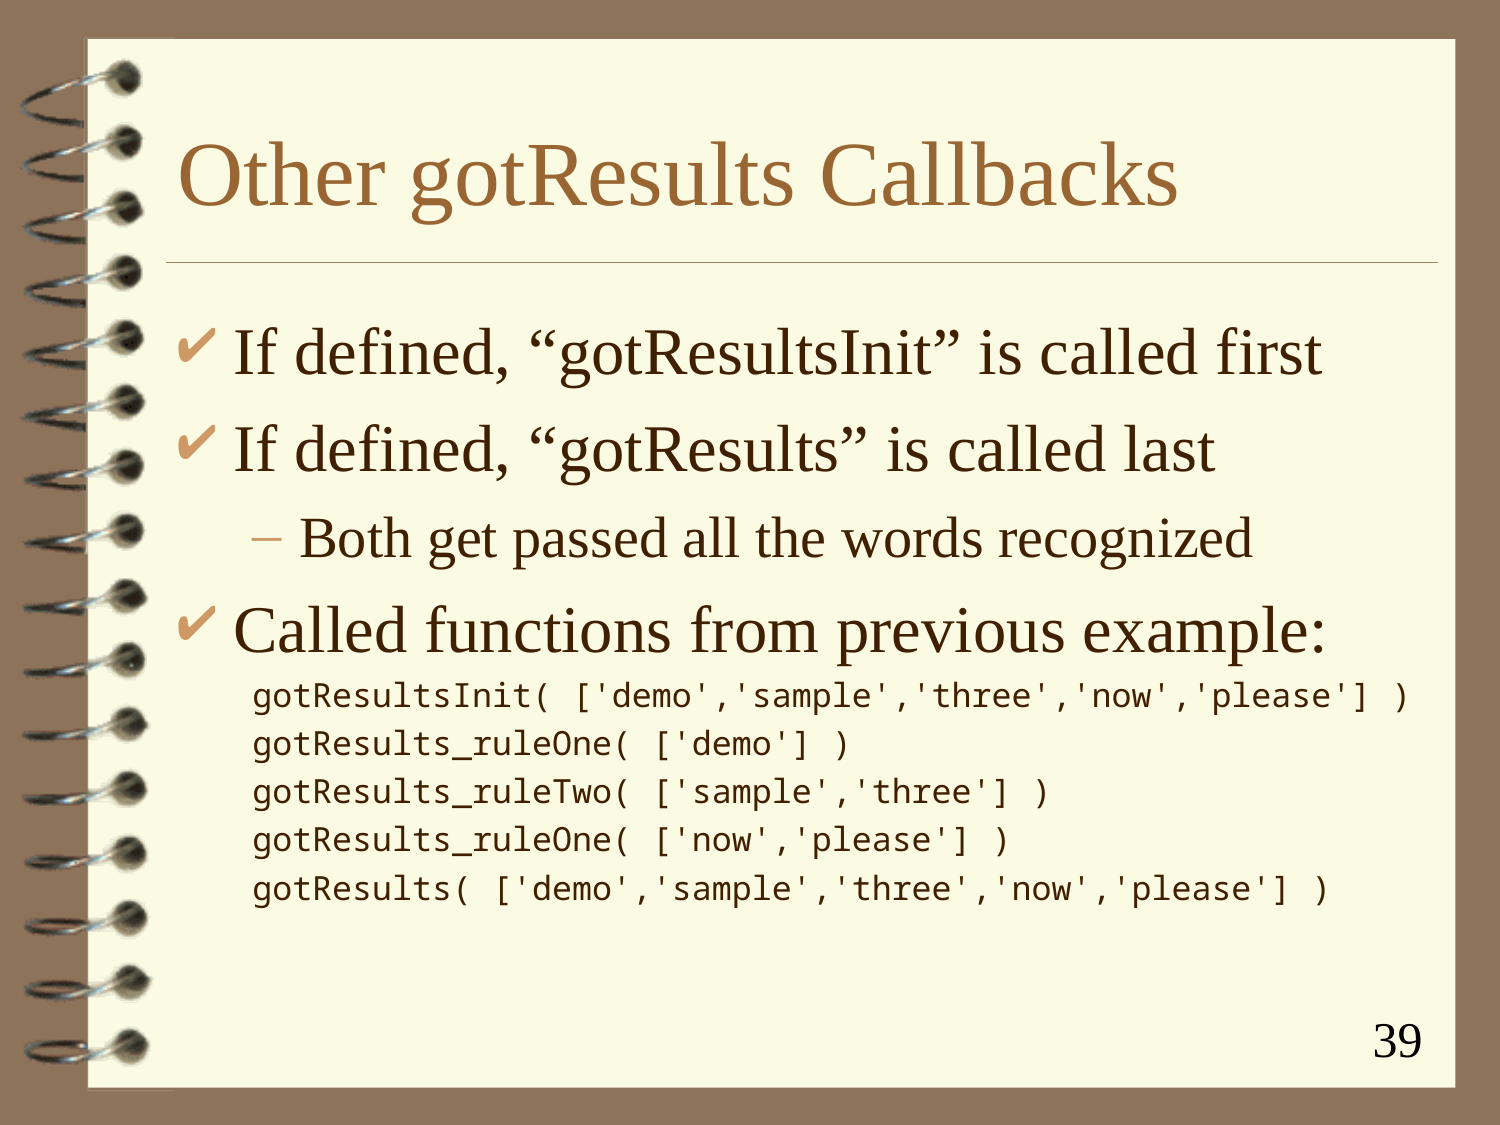

# Other gotResults Callbacks
If defined, “gotResultsInit” is called first
If defined, “gotResults” is called last
Both get passed all the words recognized
Called functions from previous example:
gotResultsInit( ['demo','sample','three','now','please'] )
gotResults_ruleOne( ['demo'] )
gotResults_ruleTwo( ['sample','three'] )
gotResults_ruleOne( ['now','please'] )
gotResults( ['demo','sample','three','now','please'] )
39